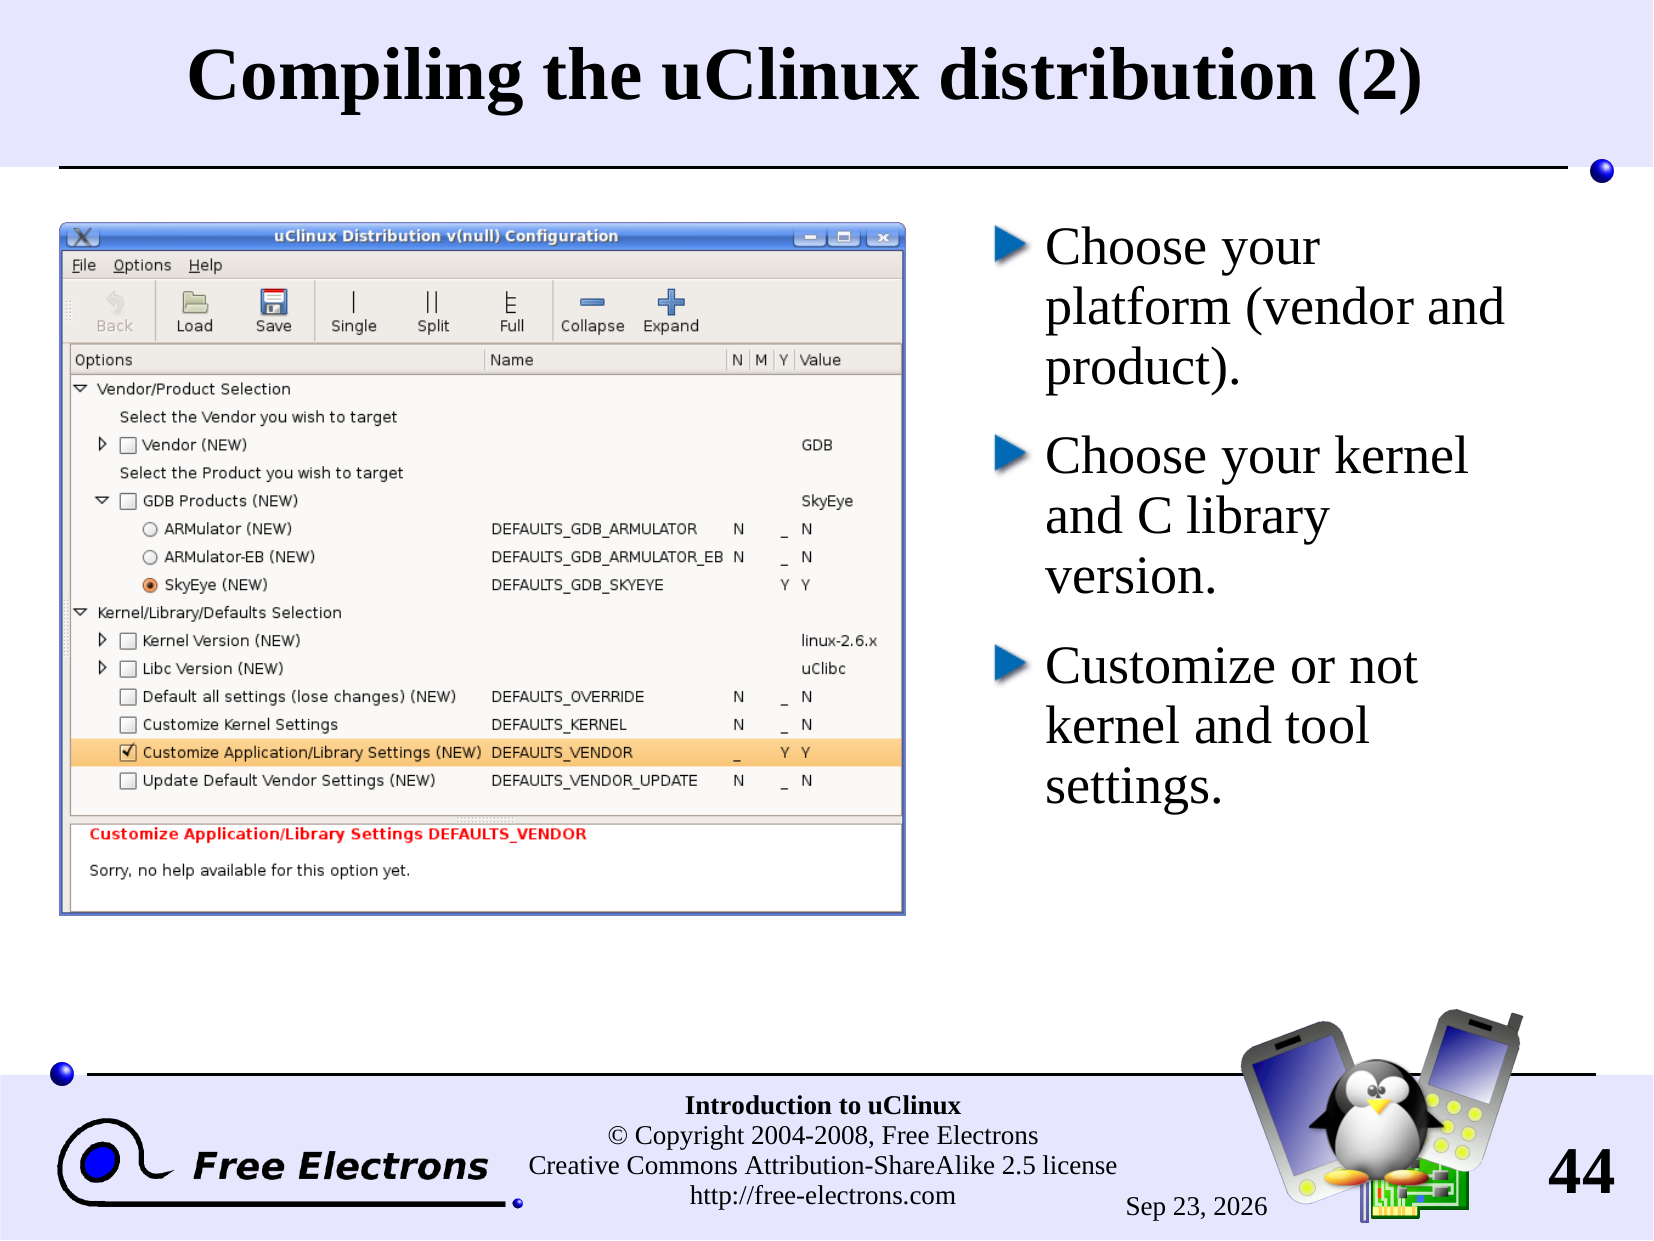

# Compiling the uClinux distribution (2)
Choose your platform (vendor and product).
Choose your kernel
and C library version.
Customize or not
kernel and tool settings.